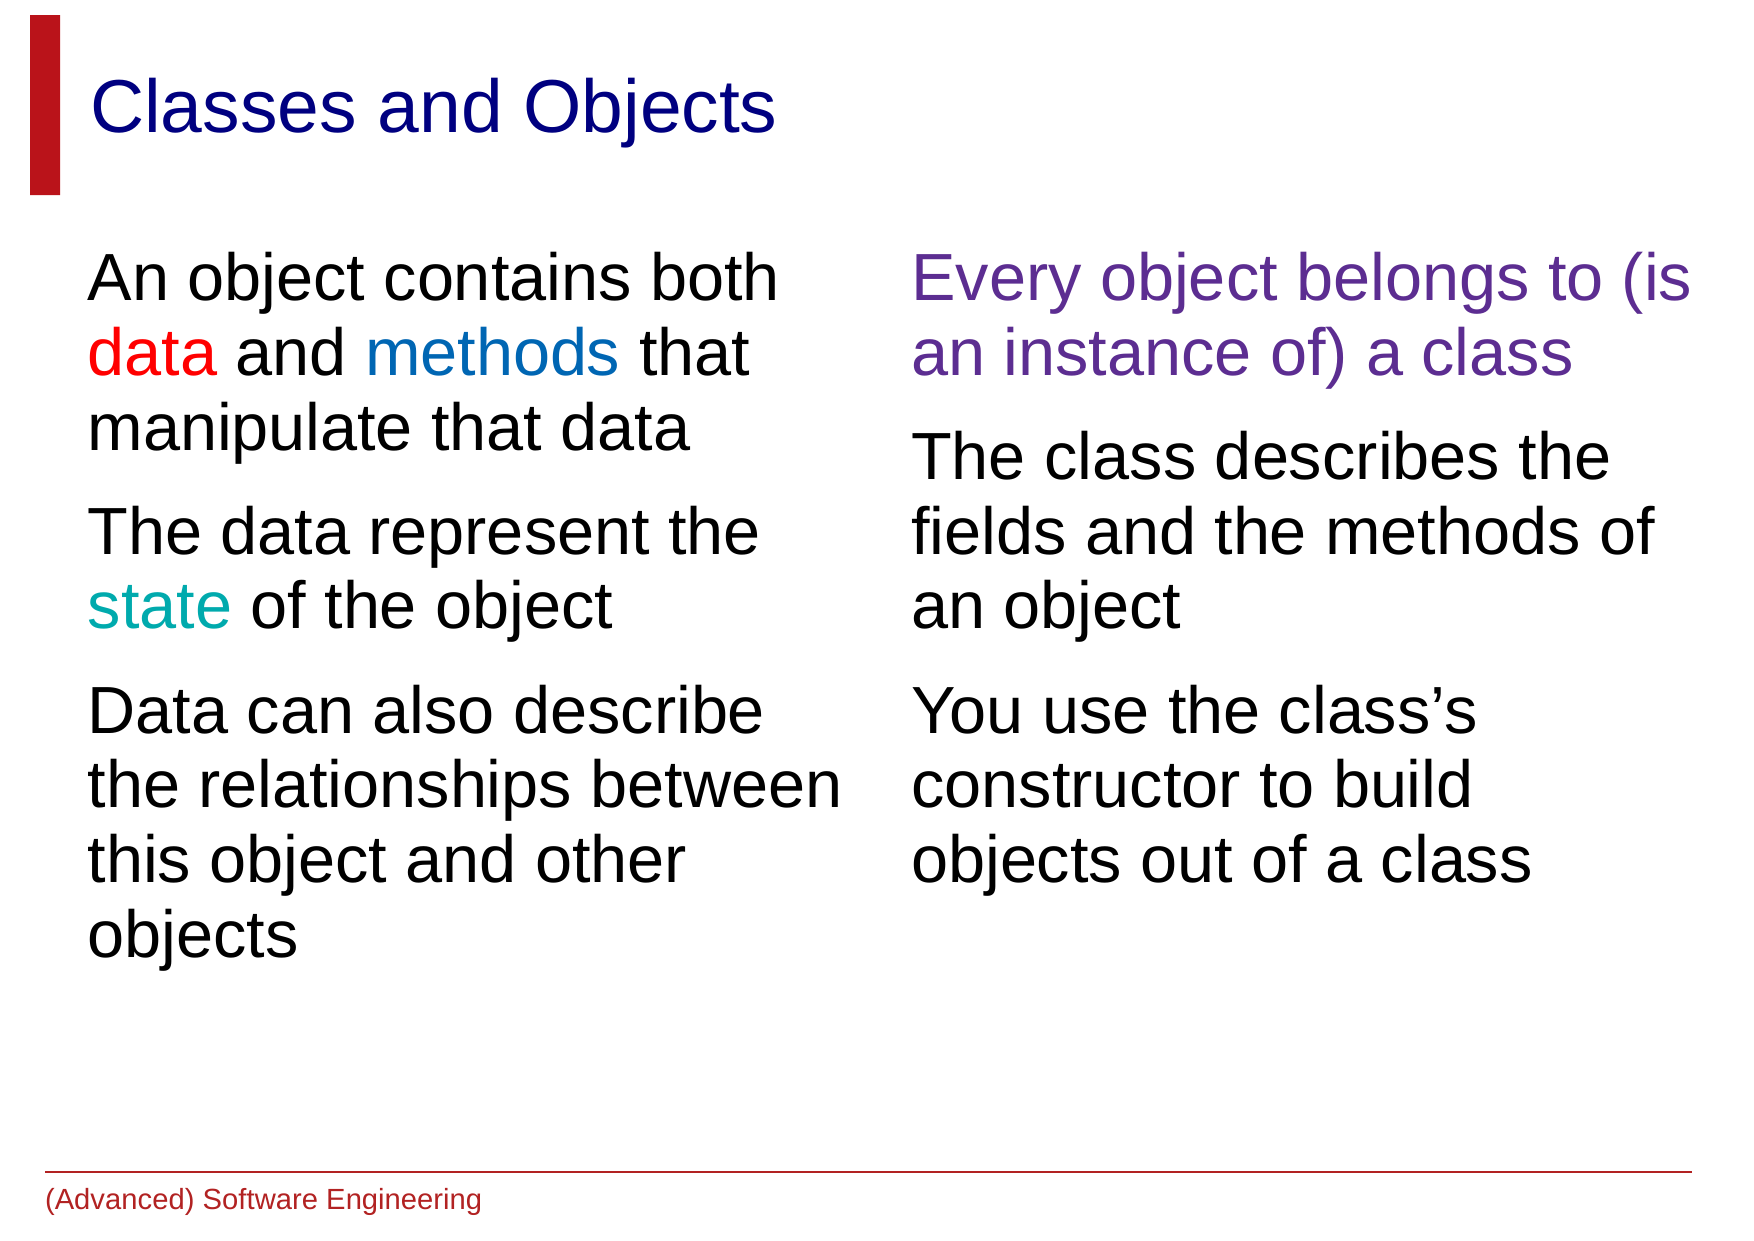

# Classes and Objects
An object contains both data and methods that manipulate that data
The data represent the state of the object
Data can also describe the relationships between this object and other objects
Every object belongs to (is an instance of) a class
The class describes the fields and the methods of an object
You use the class’s constructor to build objects out of a class
(Advanced) Software Engineering